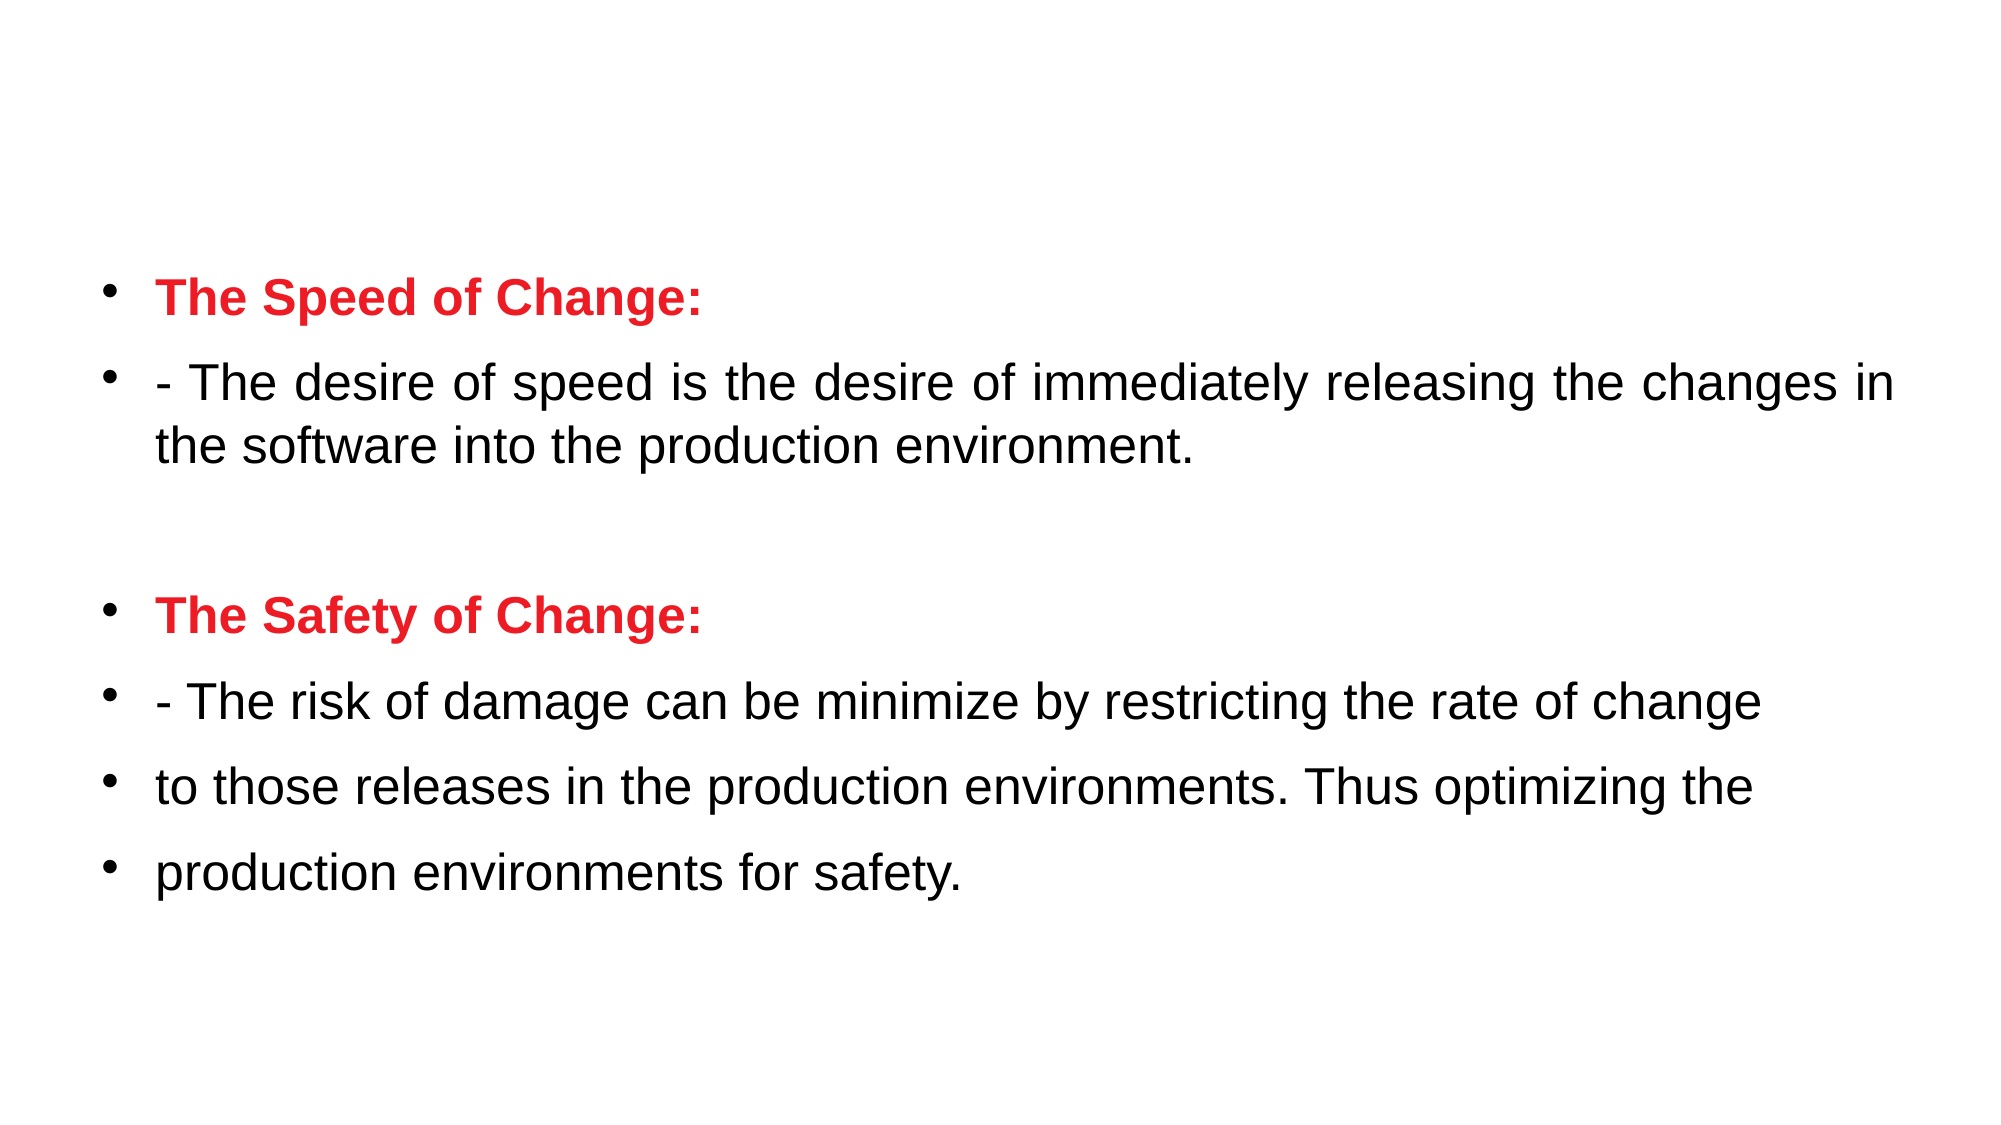

#
The Speed of Change:
- The desire of speed is the desire of immediately releasing the changes in the software into the production environment.
The Safety of Change:
- The risk of damage can be minimize by restricting the rate of change
to those releases in the production environments. Thus optimizing the
production environments for safety.